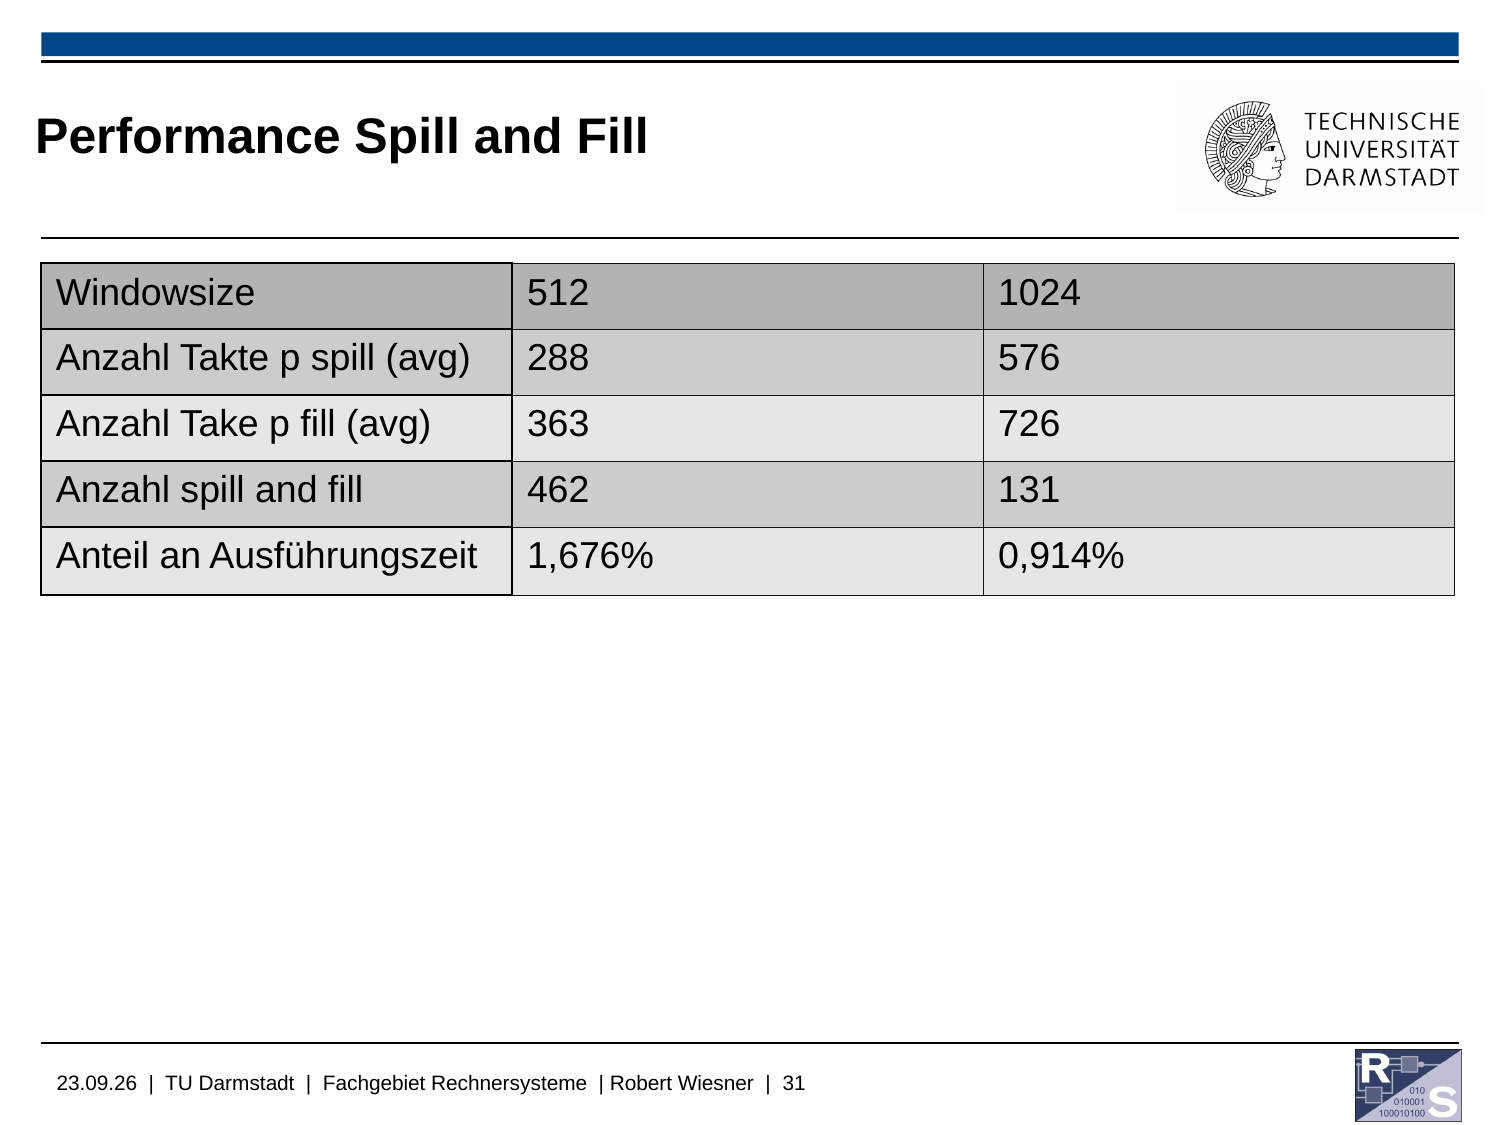

# Performance Spill and Fill
| Windowsize | 512 | 1024 |
| --- | --- | --- |
| Anzahl Takte p spill (avg) | 288 | 576 |
| Anzahl Take p fill (avg) | 363 | 726 |
| Anzahl spill and fill | 462 | 131 |
| Anteil an Ausführungszeit | 1,676% | 0,914% |